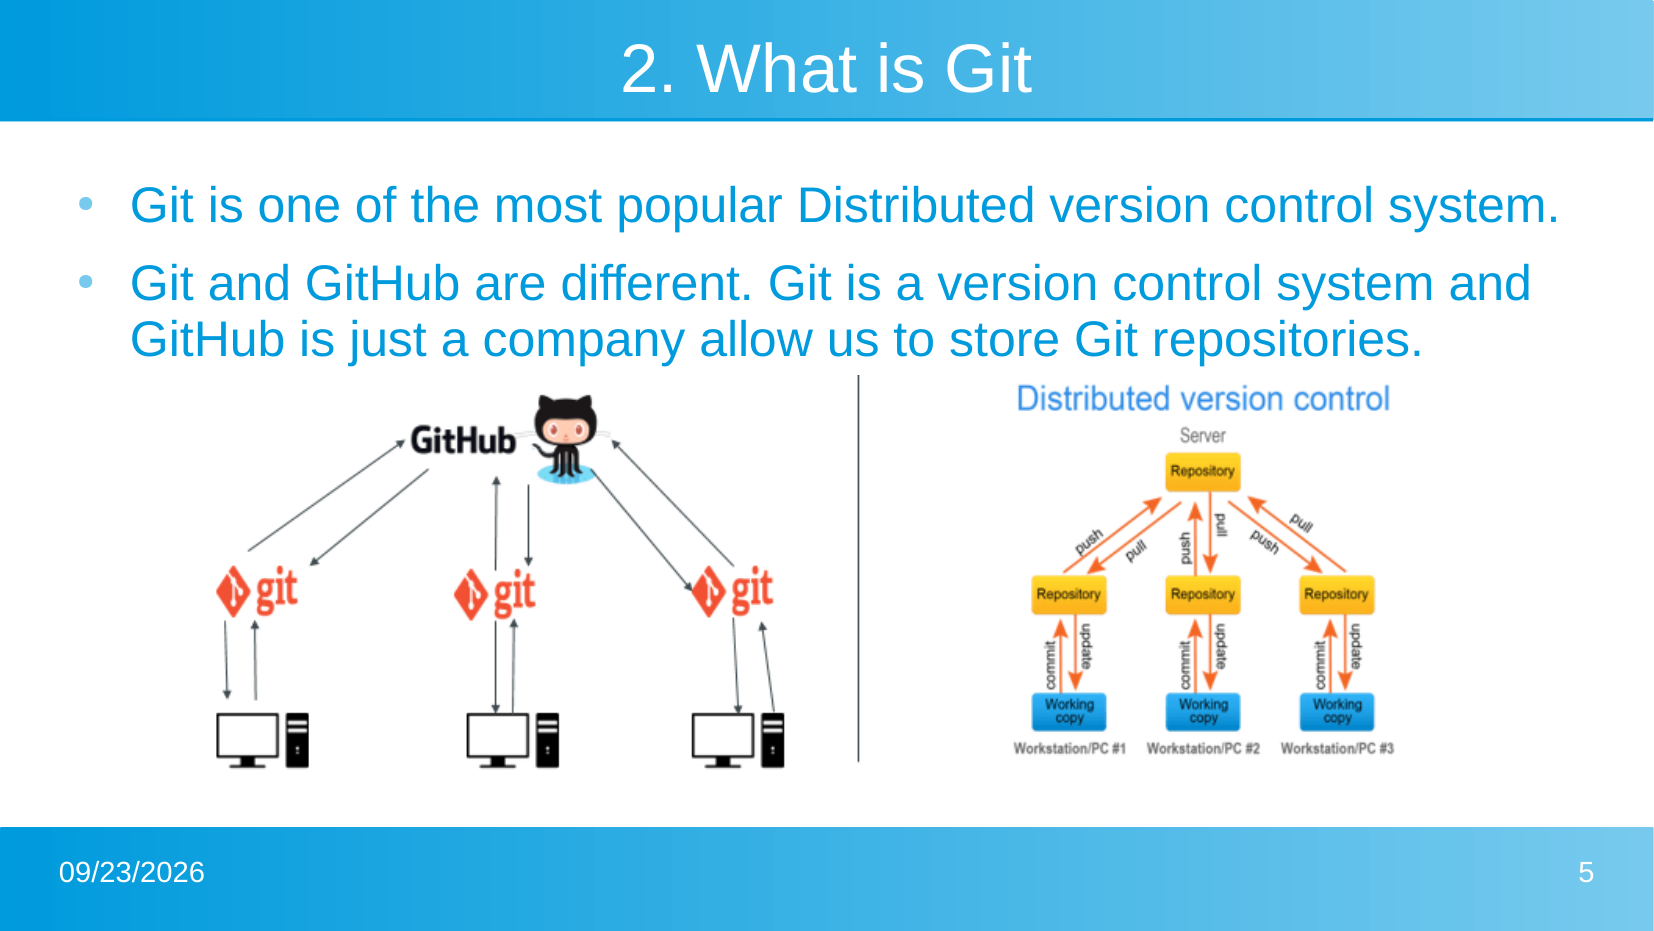

# 2. What is Git
Git is one of the most popular Distributed version control system.
Git and GitHub are different. Git is a version control system and GitHub is just a company allow us to store Git repositories.
5